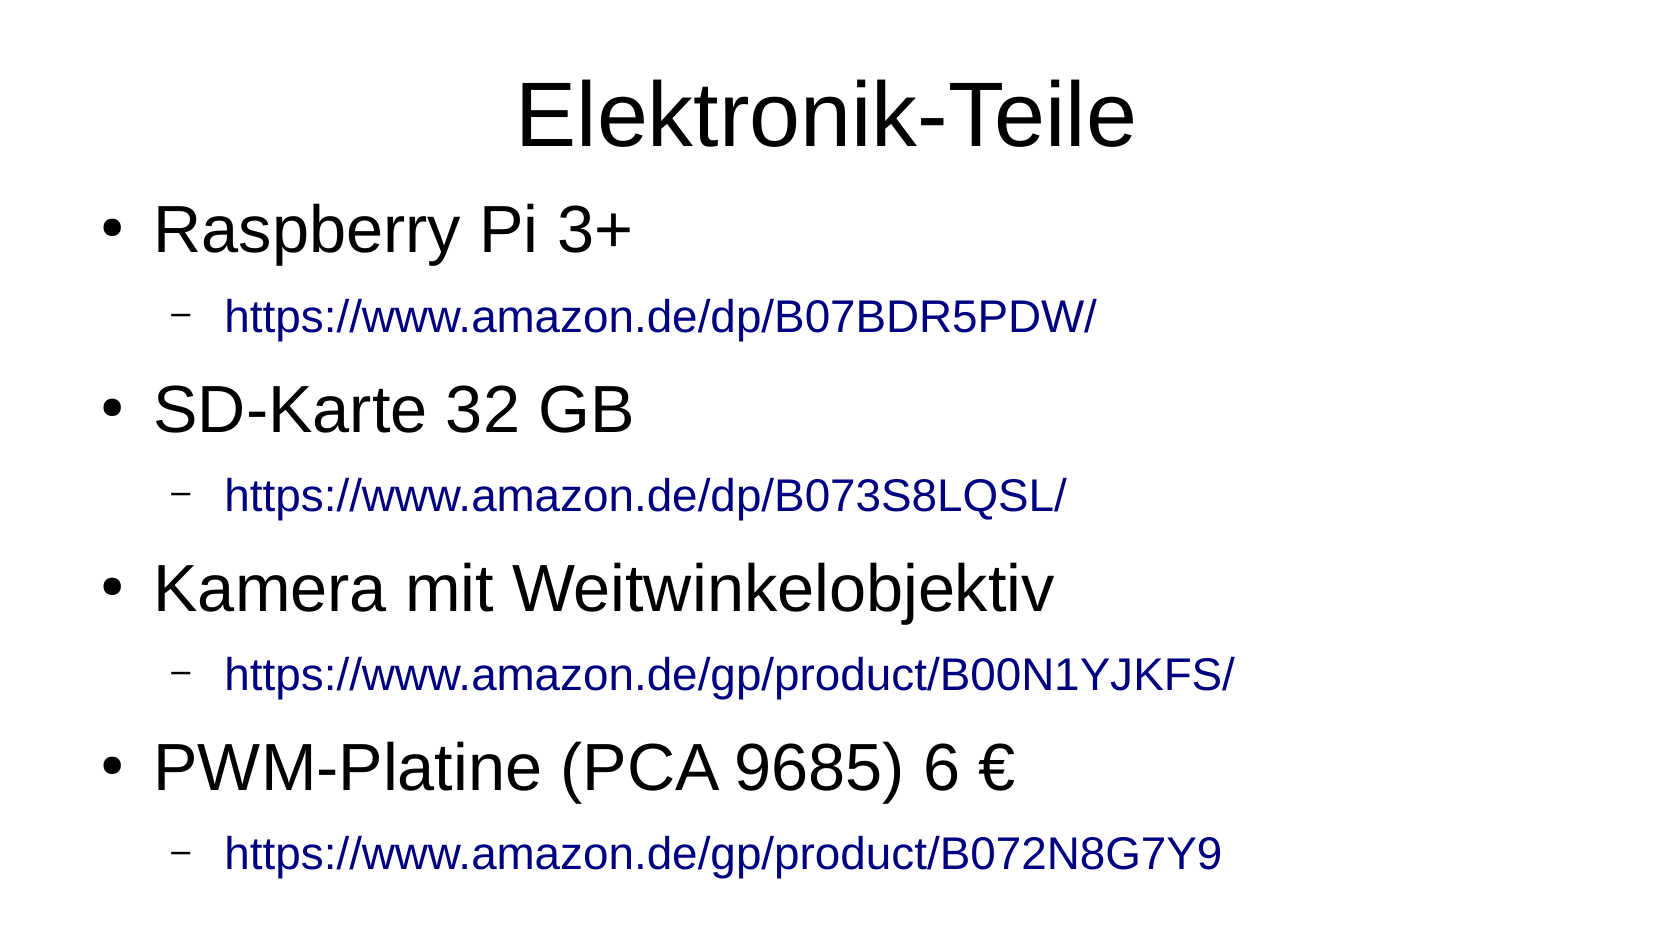

# Elektronik-Teile
Raspberry Pi 3+
https://www.amazon.de/dp/B07BDR5PDW/
SD-Karte 32 GB
https://www.amazon.de/dp/B073S8LQSL/
Kamera mit Weitwinkelobjektiv
https://www.amazon.de/gp/product/B00N1YJKFS/
PWM-Platine (PCA 9685) 6 €
https://www.amazon.de/gp/product/B072N8G7Y9